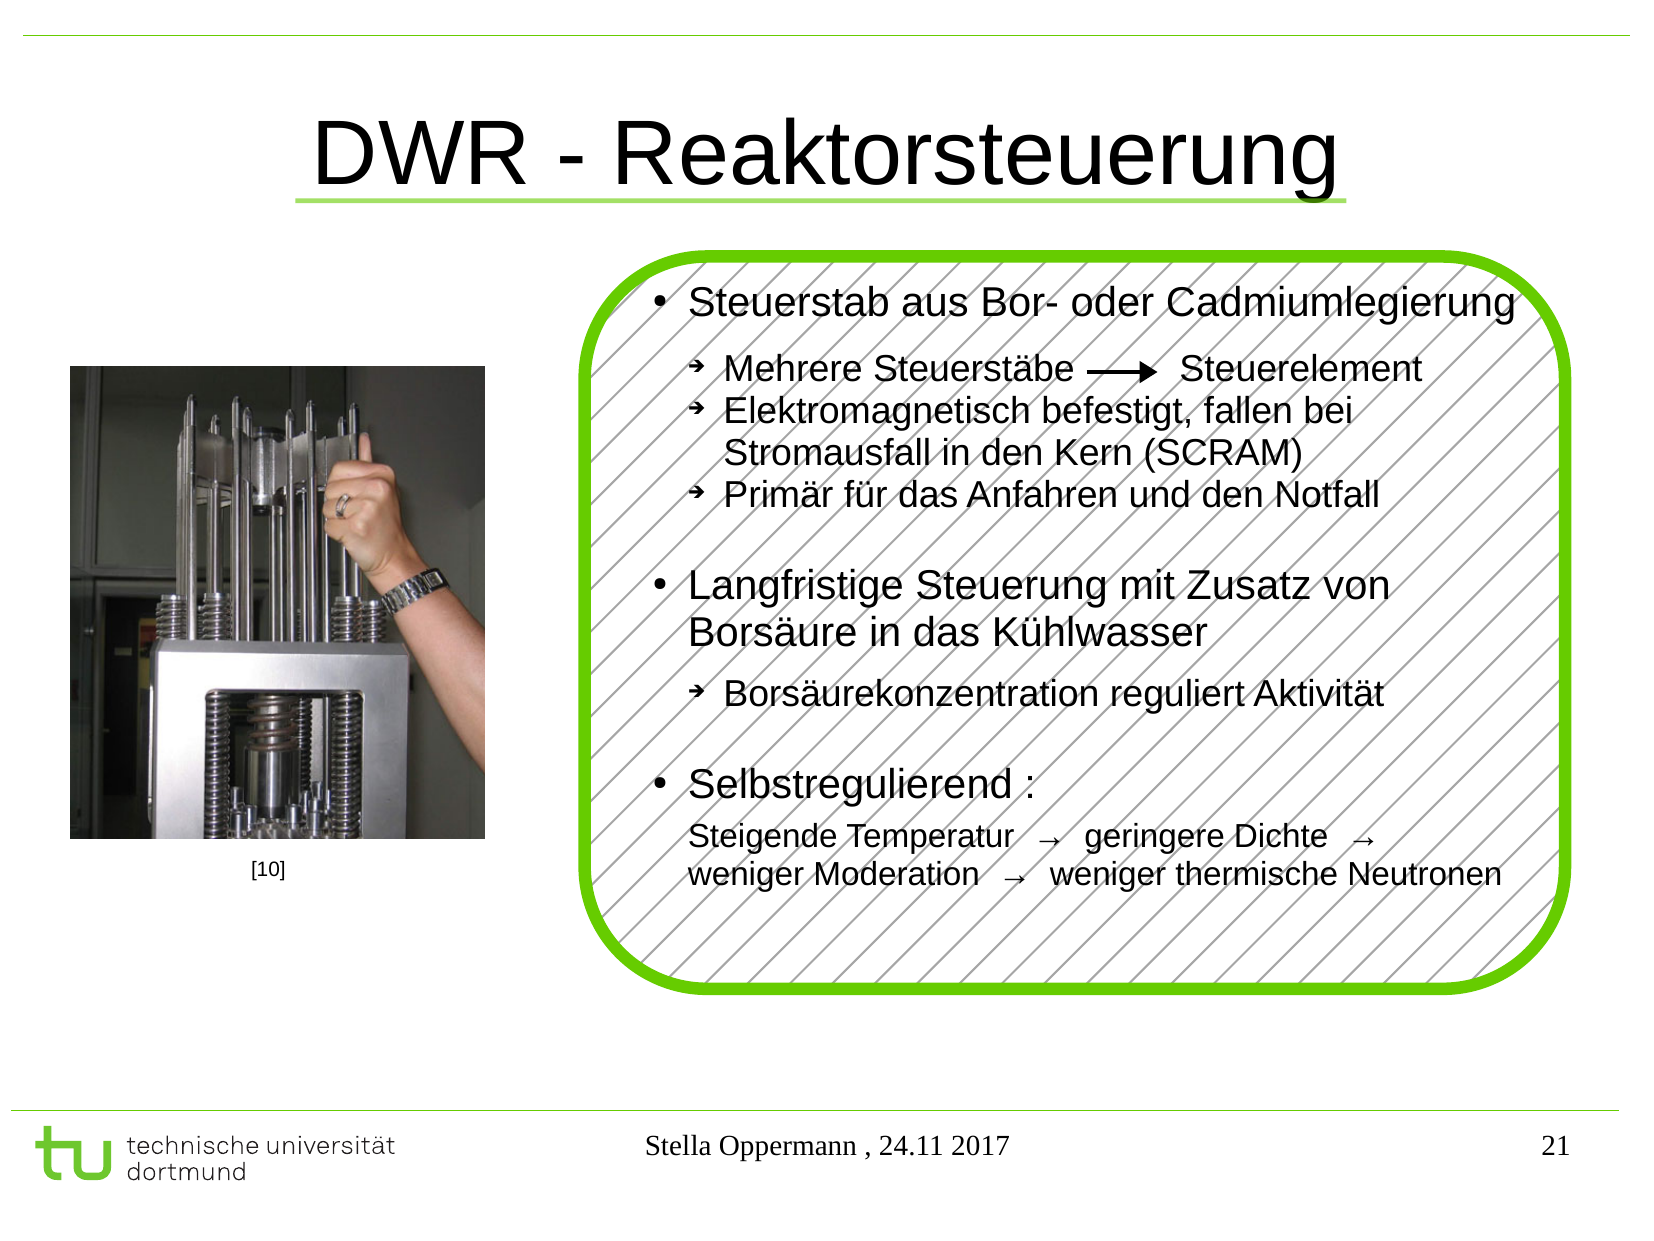

# DWR - Reaktorsteuerung
Steuerstab aus Bor- oder Cadmiumlegierung
Mehrere Steuerstäbe Steuerelement
Elektromagnetisch befestigt, fallen bei Stromausfall in den Kern (SCRAM)
Primär für das Anfahren und den Notfall
Langfristige Steuerung mit Zusatz von Borsäure in das Kühlwasser
Borsäurekonzentration reguliert Aktivität
Selbstregulierend :
Steigende Temperatur → geringere Dichte →
weniger Moderation → weniger thermische Neutronen
[10]
Stella Oppermann , 24.11 2017
21